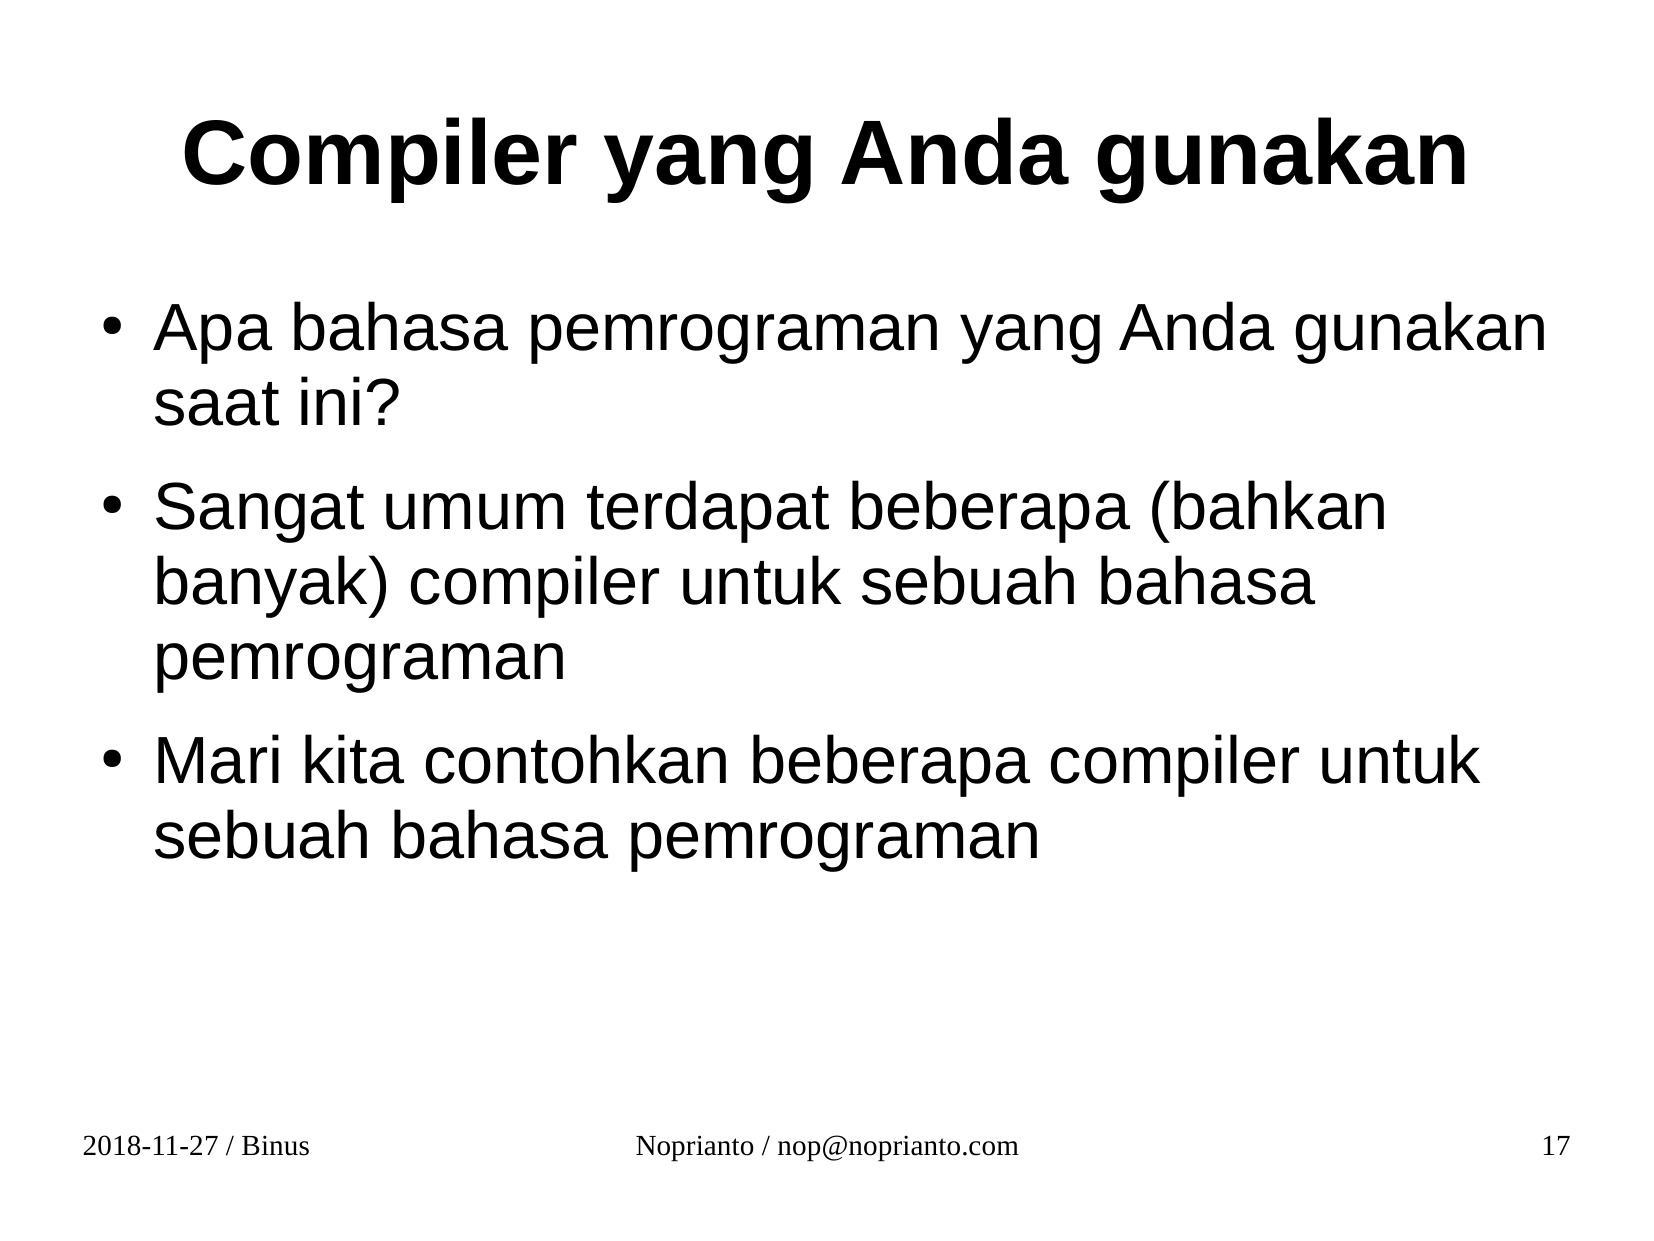

# Compiler yang Anda gunakan
Apa bahasa pemrograman yang Anda gunakan saat ini?
Sangat umum terdapat beberapa (bahkan banyak) compiler untuk sebuah bahasa pemrograman
Mari kita contohkan beberapa compiler untuk sebuah bahasa pemrograman
2018-11-27 / Binus
Noprianto / nop@noprianto.com
17